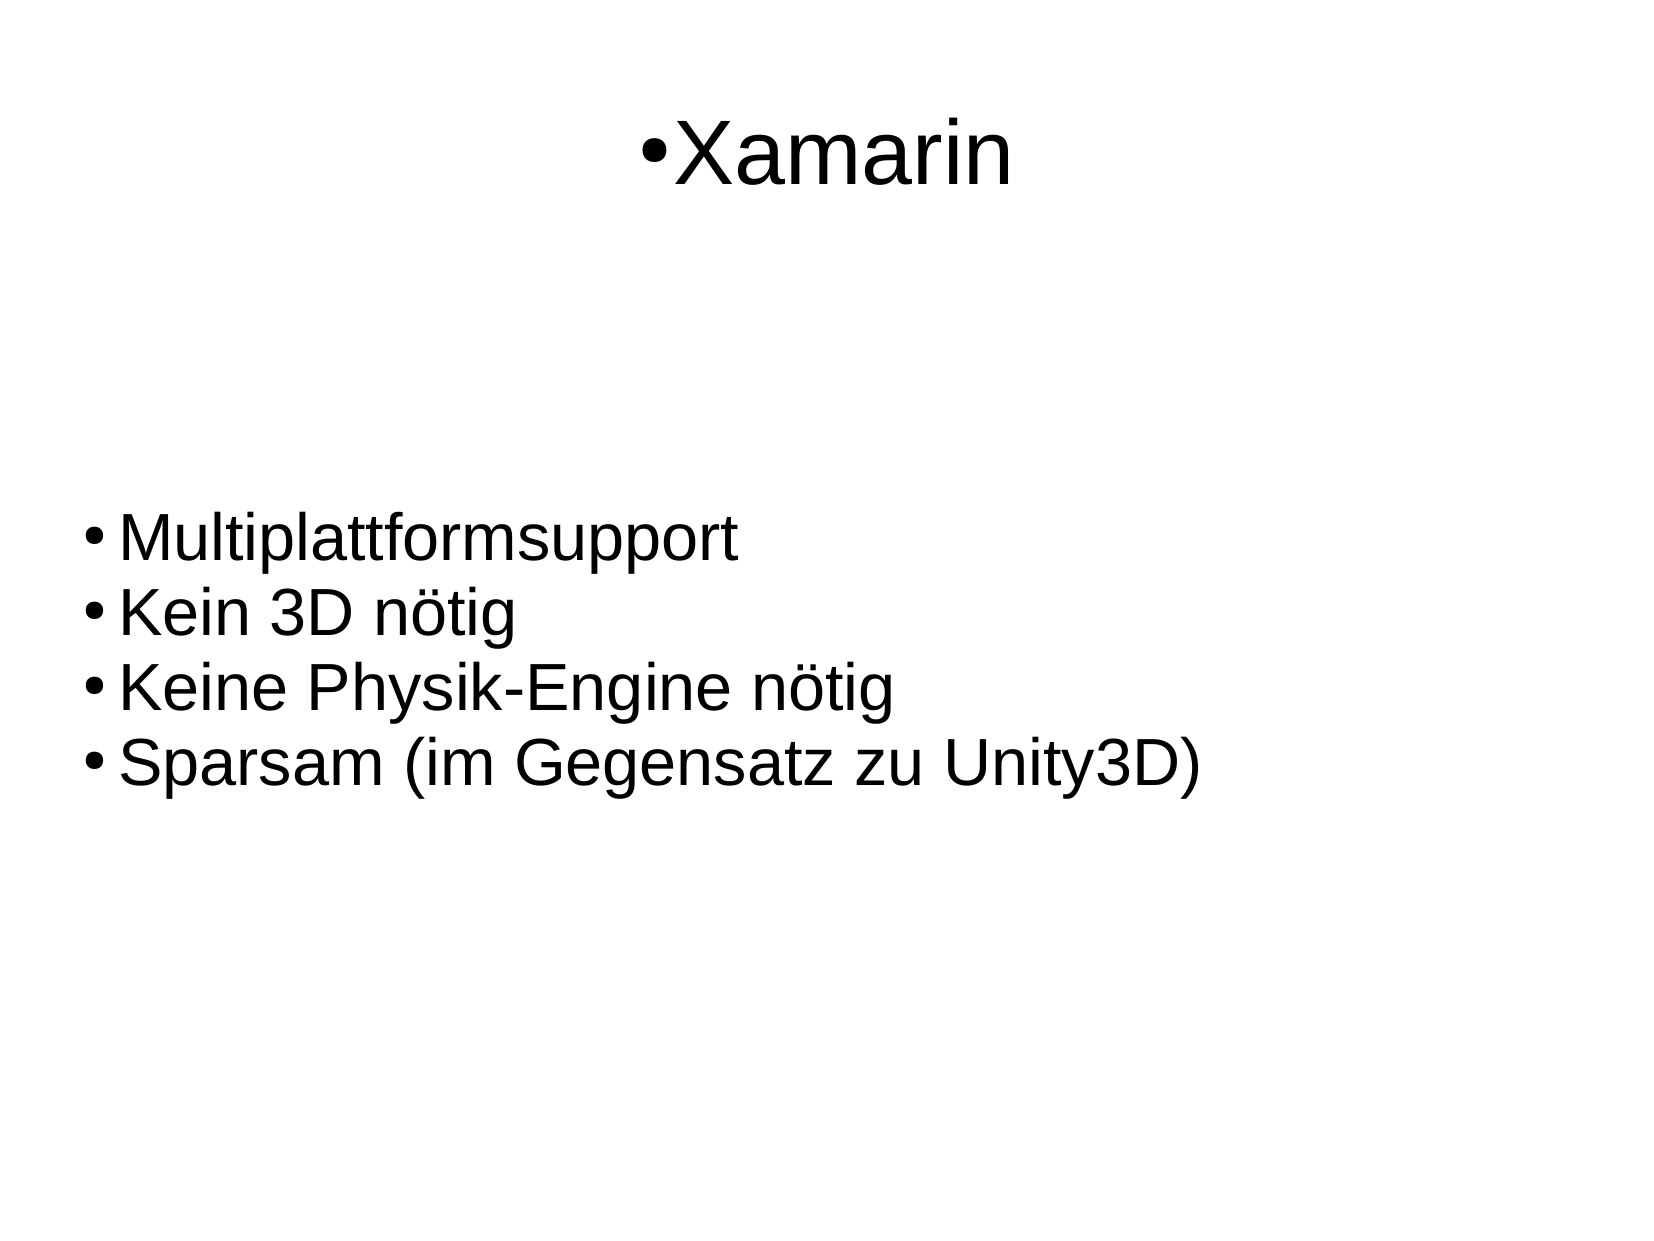

# Xamarin
Multiplattformsupport
Kein 3D nötig
Keine Physik-Engine nötig
Sparsam (im Gegensatz zu Unity3D)